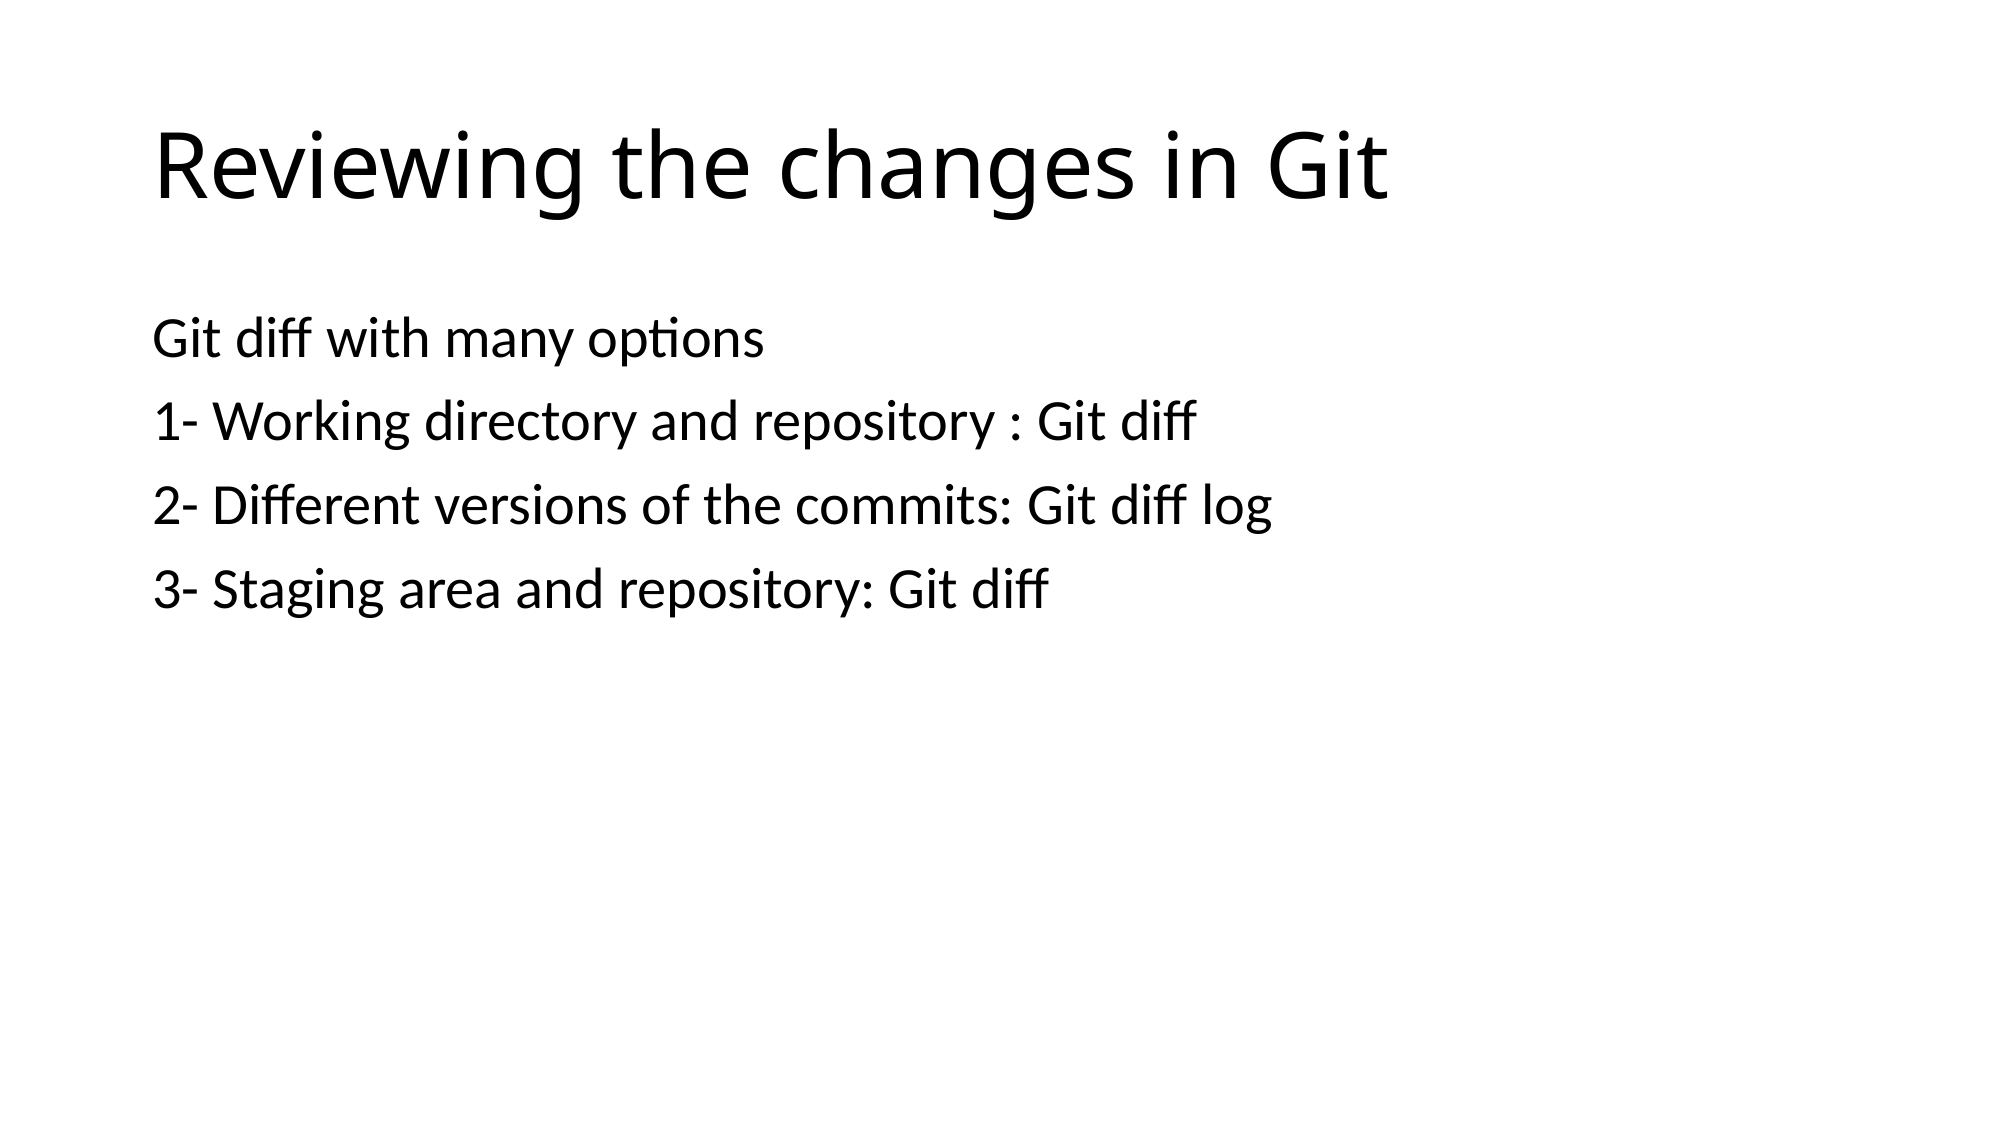

# Reviewing the changes in Git
Git diff with many options
1- Working directory and repository : Git diff
2- Different versions of the commits: Git diff log
3- Staging area and repository: Git diff